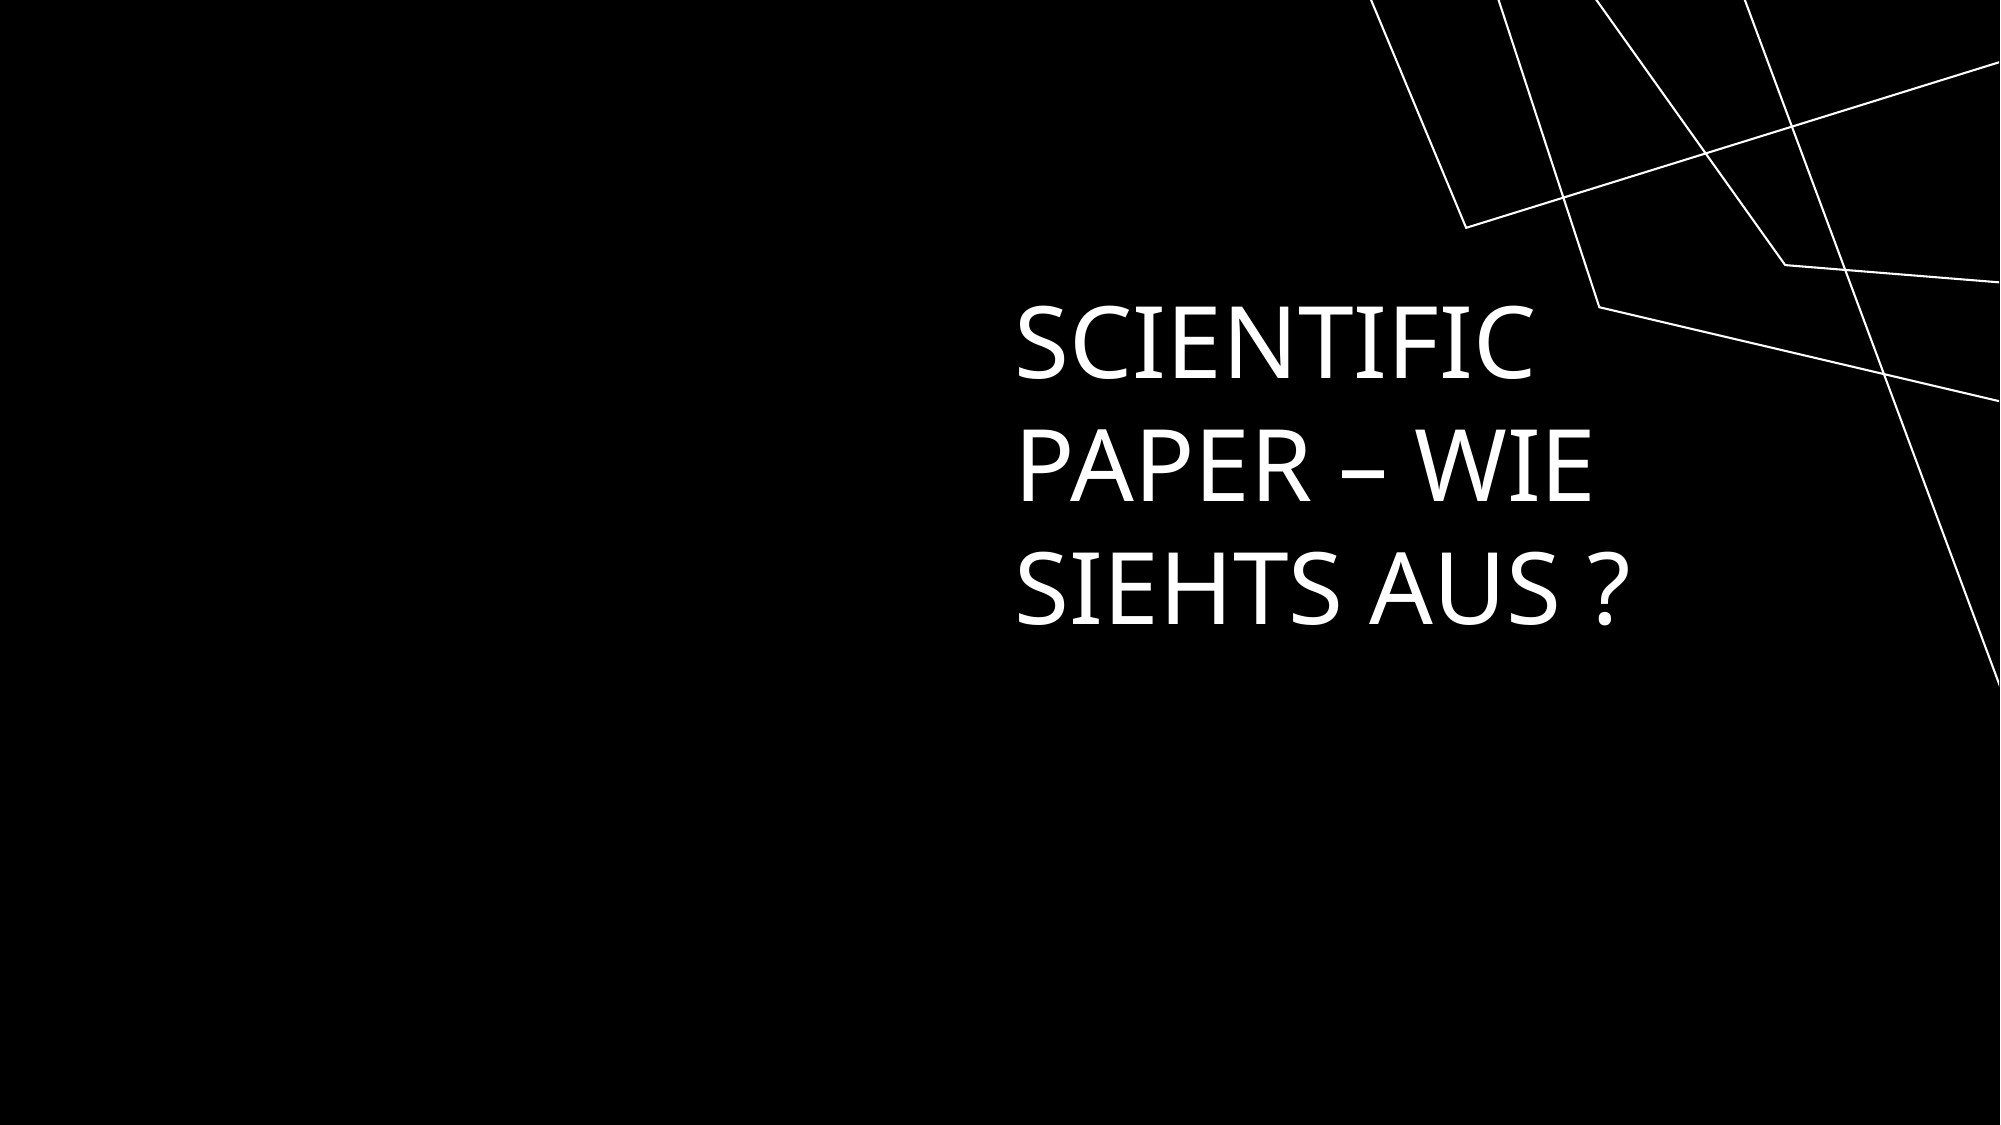

# Scientific paper – Wie siehts aus ?